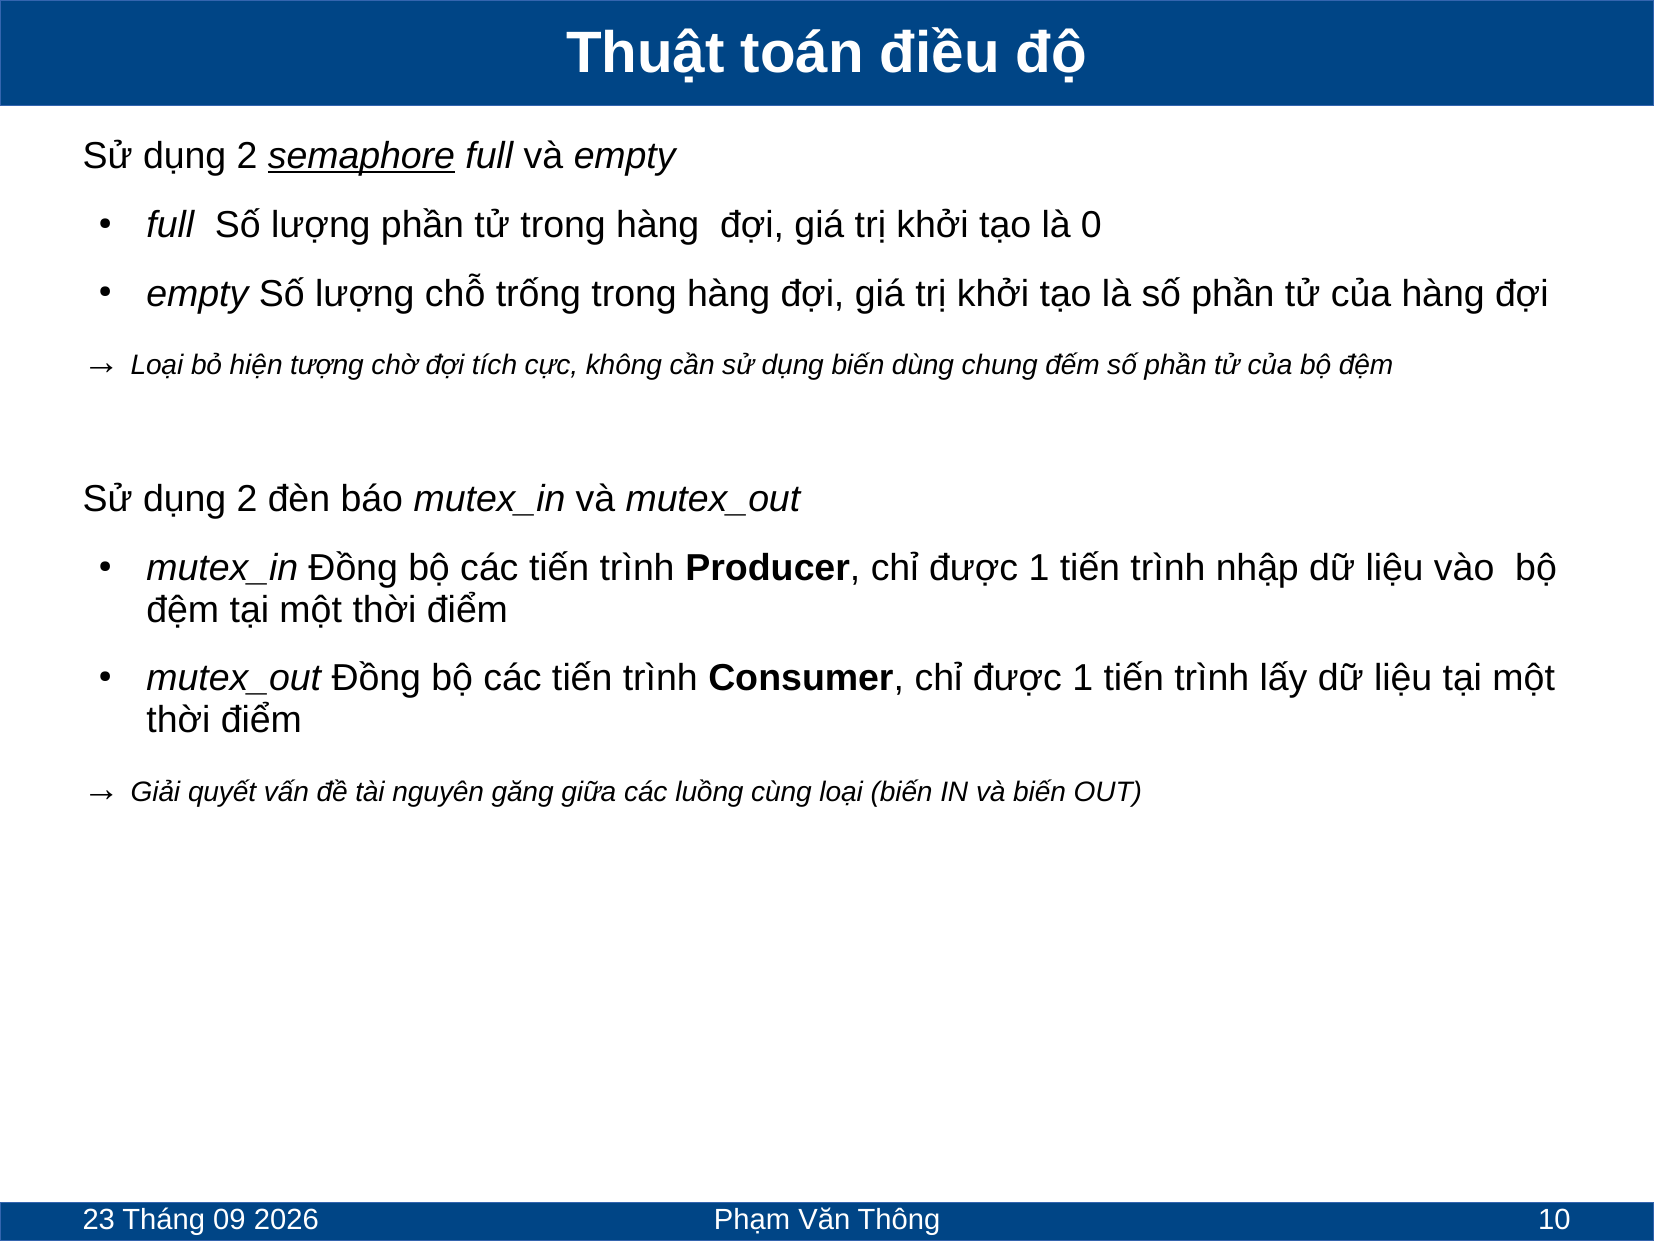

# Thuật toán điều độ
Sử dụng 2 semaphore full và empty
full Số lượng phần tử trong hàng đợi, giá trị khởi tạo là 0
empty Số lượng chỗ trống trong hàng đợi, giá trị khởi tạo là số phần tử của hàng đợi
→ Loại bỏ hiện tượng chờ đợi tích cực, không cần sử dụng biến dùng chung đếm số phần tử của bộ đệm
Sử dụng 2 đèn báo mutex_in và mutex_out
mutex_in Đồng bộ các tiến trình Producer, chỉ được 1 tiến trình nhập dữ liệu vào bộ đệm tại một thời điểm
mutex_out Đồng bộ các tiến trình Consumer, chỉ được 1 tiến trình lấy dữ liệu tại một thời điểm
→ Giải quyết vấn đề tài nguyên găng giữa các luồng cùng loại (biến IN và biến OUT)
Phạm Văn Thông
10